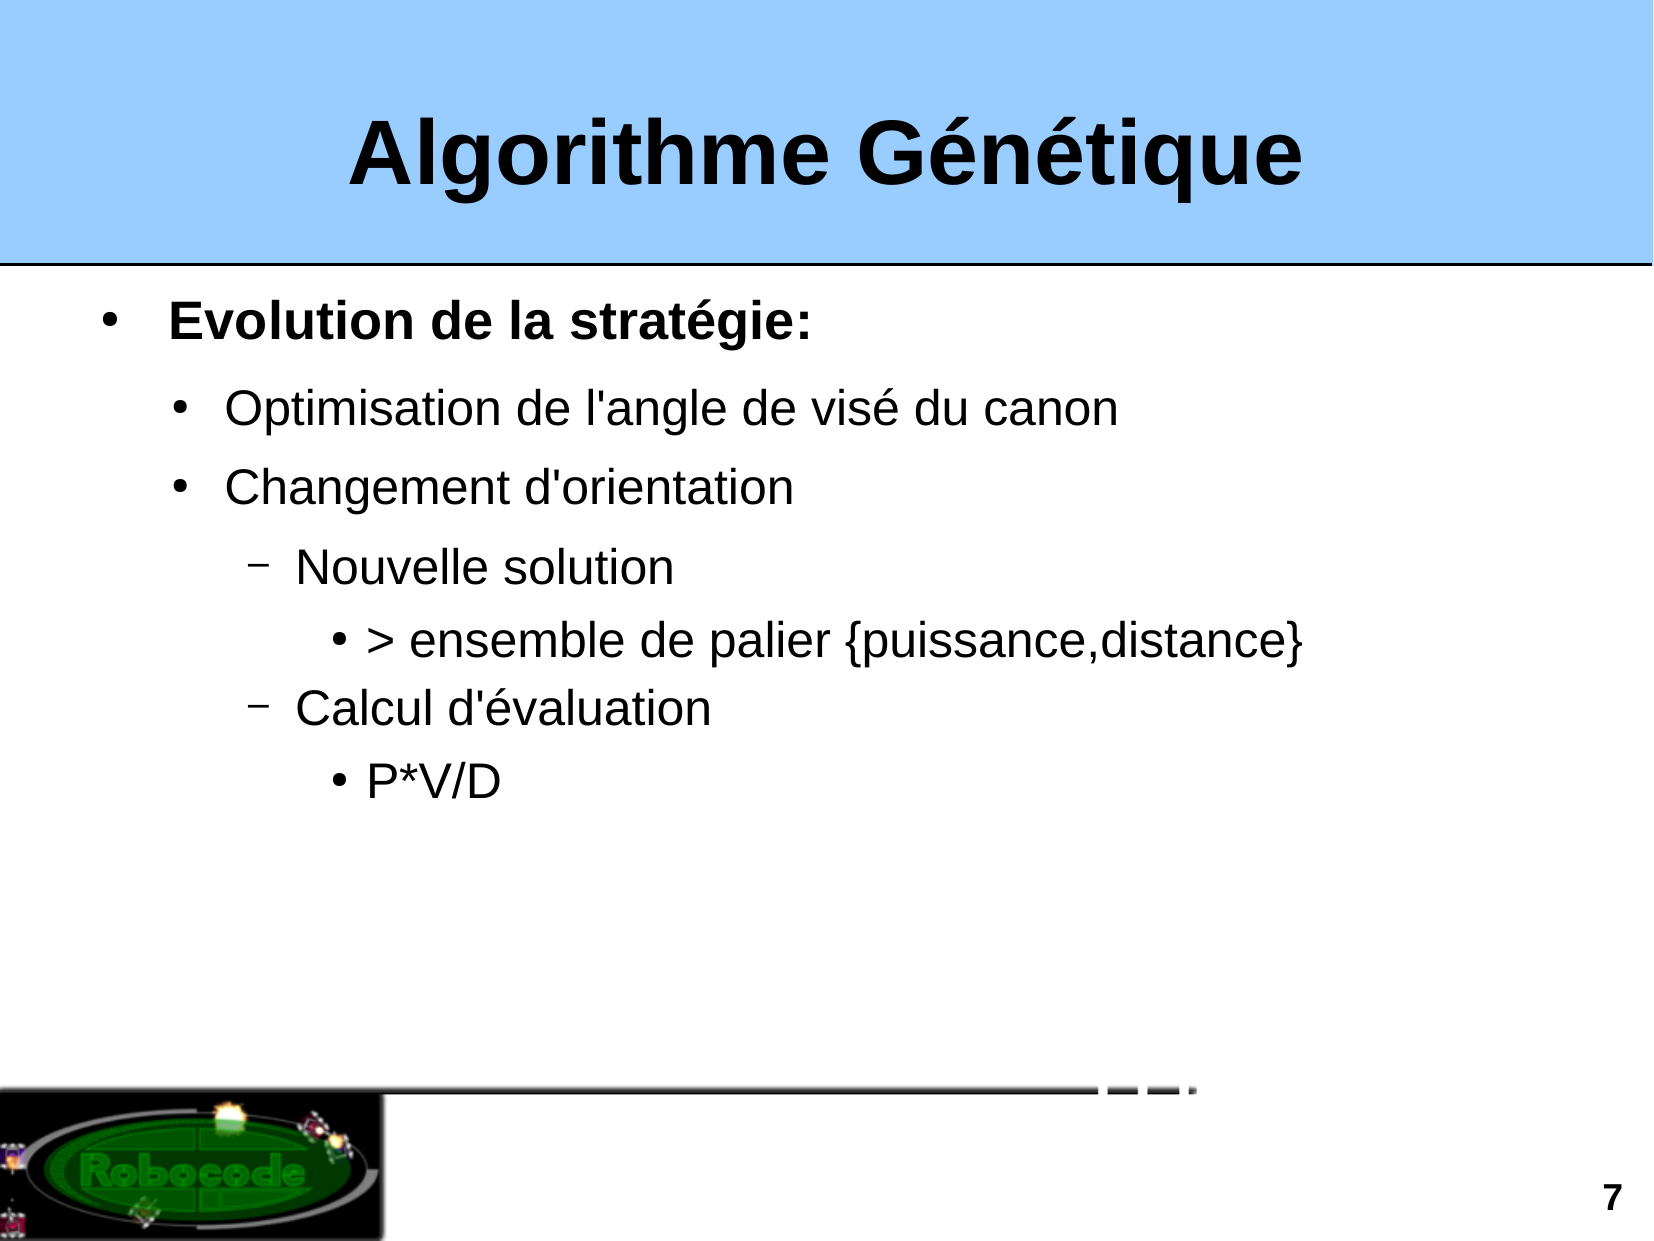

# Algorithme Génétique
 Evolution de la stratégie:
Optimisation de l'angle de visé du canon
Changement d'orientation
Nouvelle solution
> ensemble de palier {puissance,distance}
Calcul d'évaluation
P*V/D